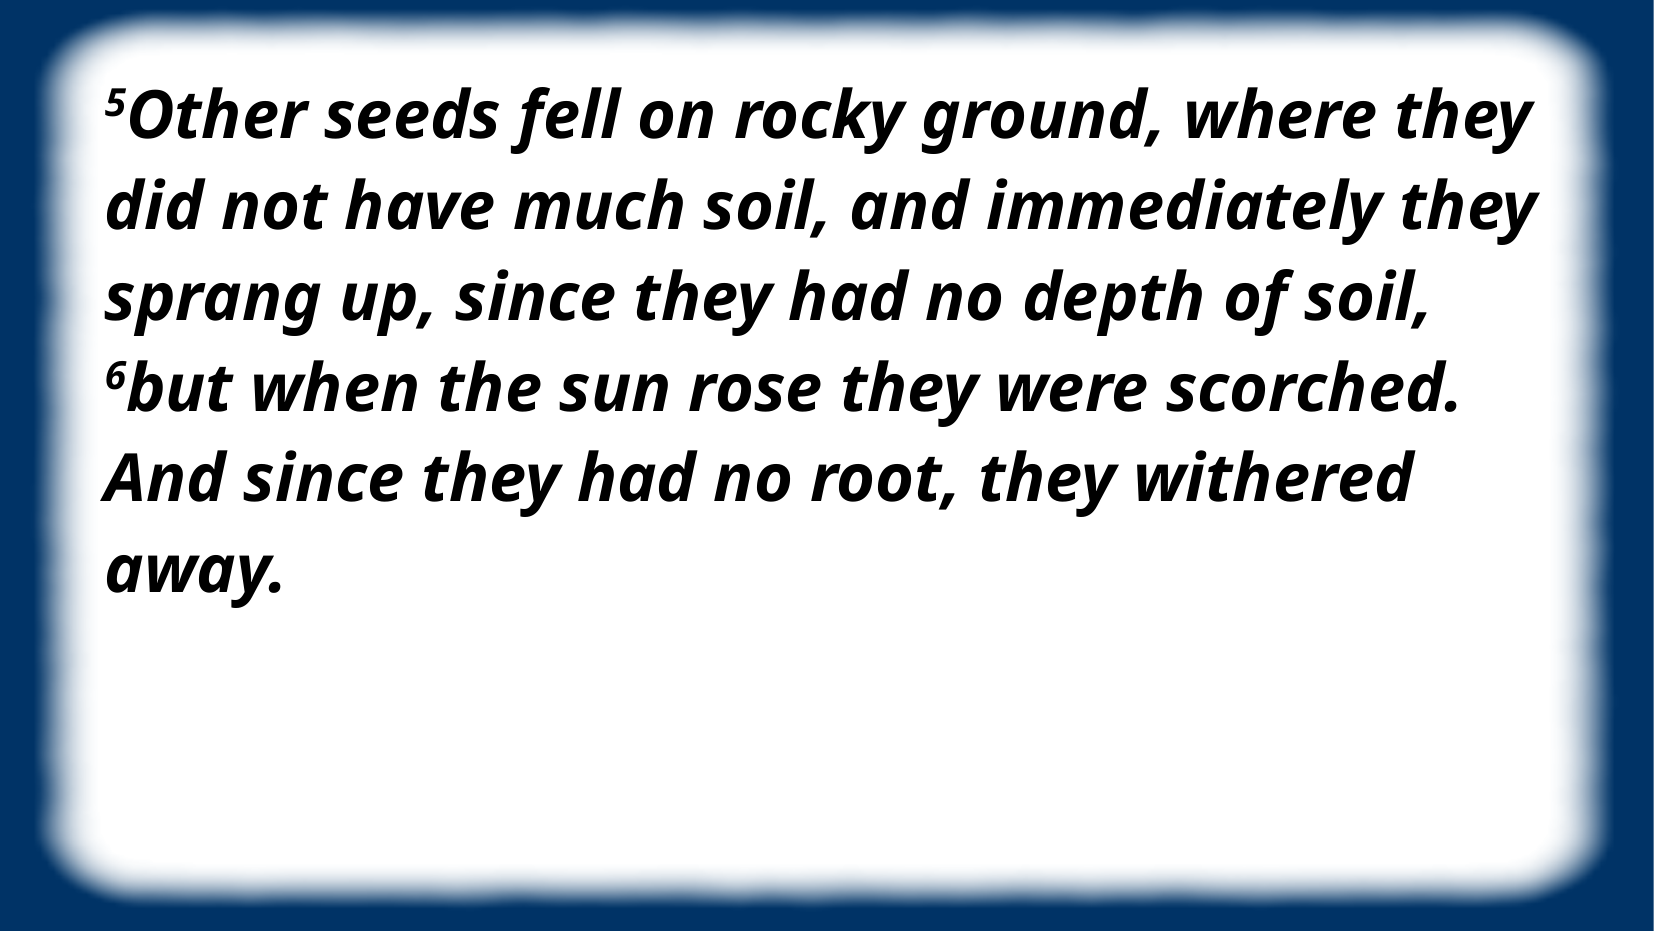

5Other seeds fell on rocky ground, where they did not have much soil, and immediately they sprang up, since they had no depth of soil, 6but when the sun rose they were scorched. And since they had no root, they withered away.